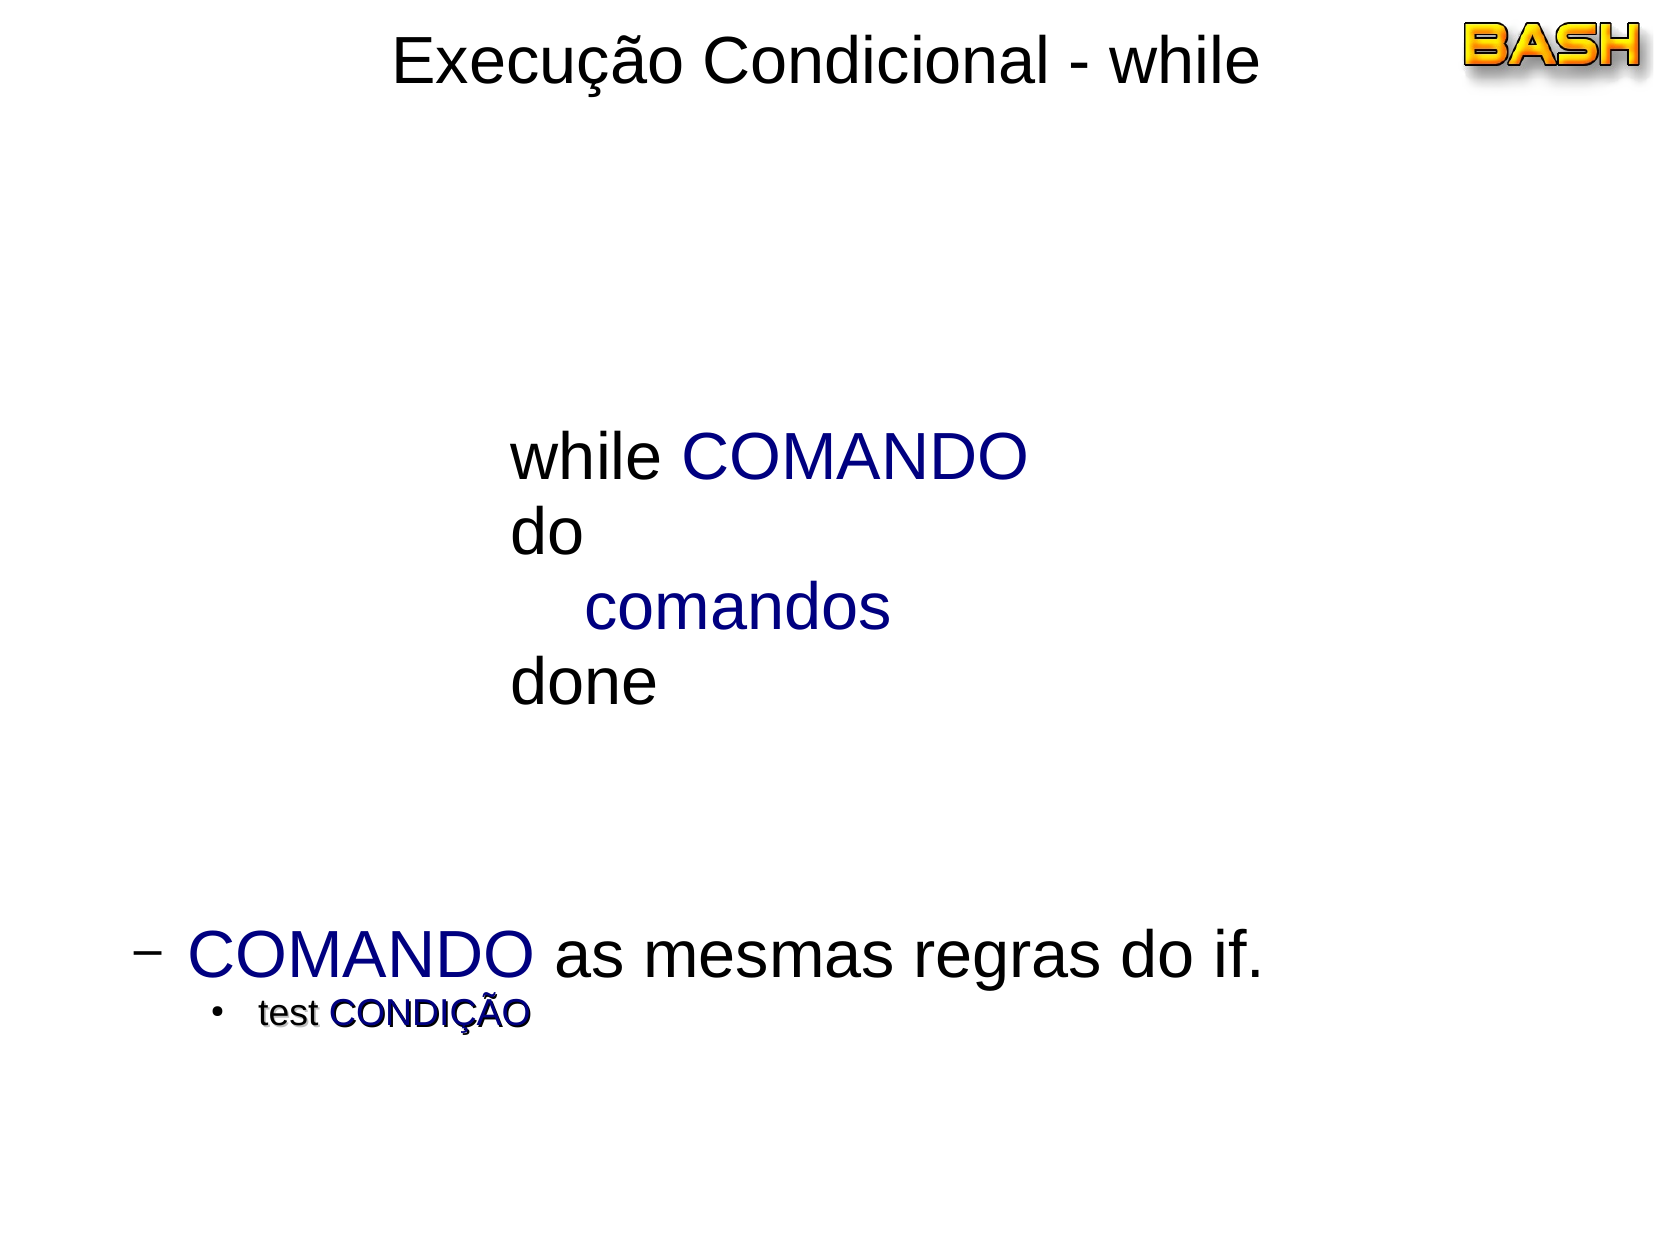

# Execução Condicional - while
while COMANDO
do
	comandos
done
COMANDO as mesmas regras do if.
test CONDIÇÃO